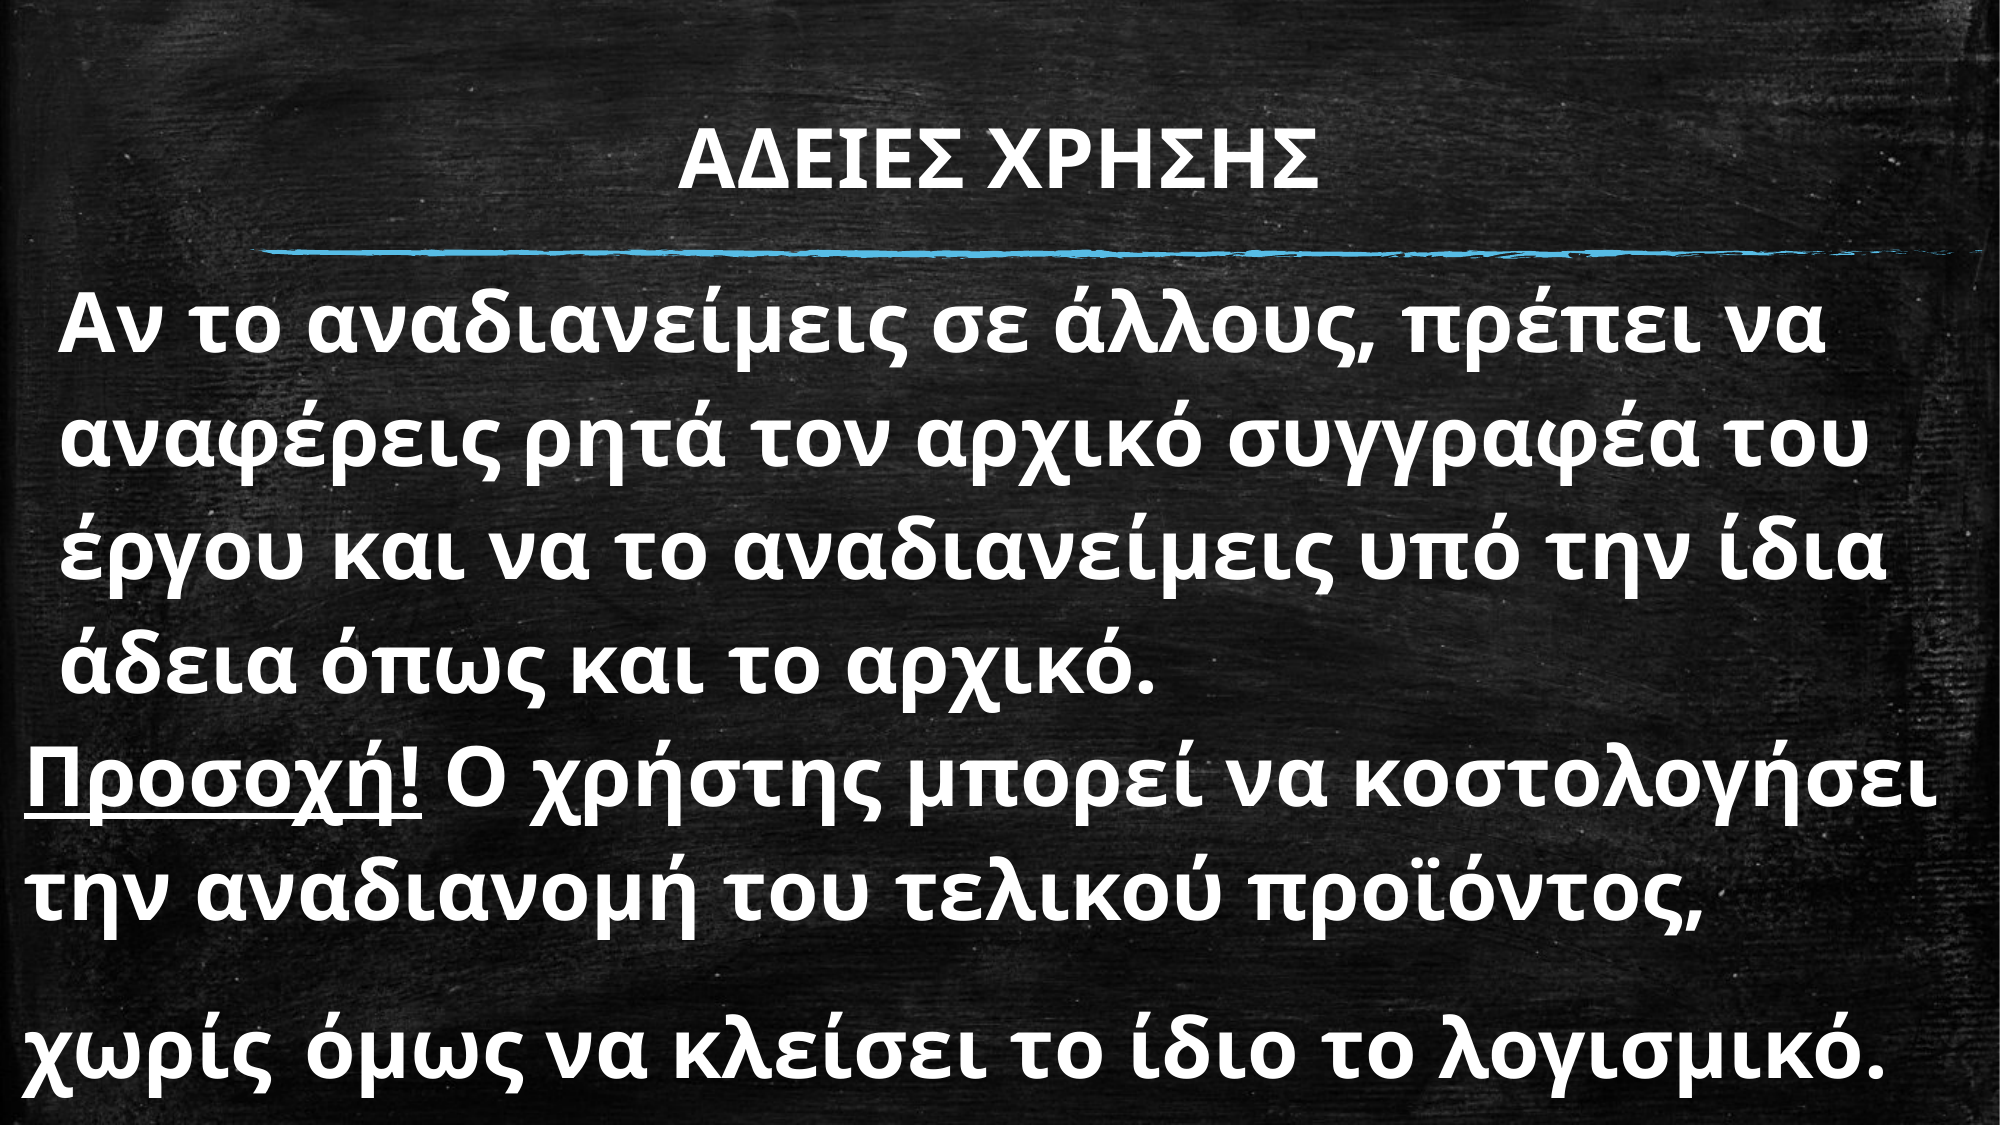

# ΑΔΕΙΕΣ ΧΡΗΣΗΣ
Αν το αναδιανείμεις σε άλλους, πρέπει να αναφέρεις ρητά τον αρχικό συγγραφέα του έργου και να το αναδιανείμεις υπό την ίδια άδεια όπως και το αρχικό.
Προσοχή! Ο χρήστης μπορεί να κοστολογήσει την αναδιανομή του τελικού προϊόντος, χωρίς όμως να κλείσει το ίδιο το λογισμικό.